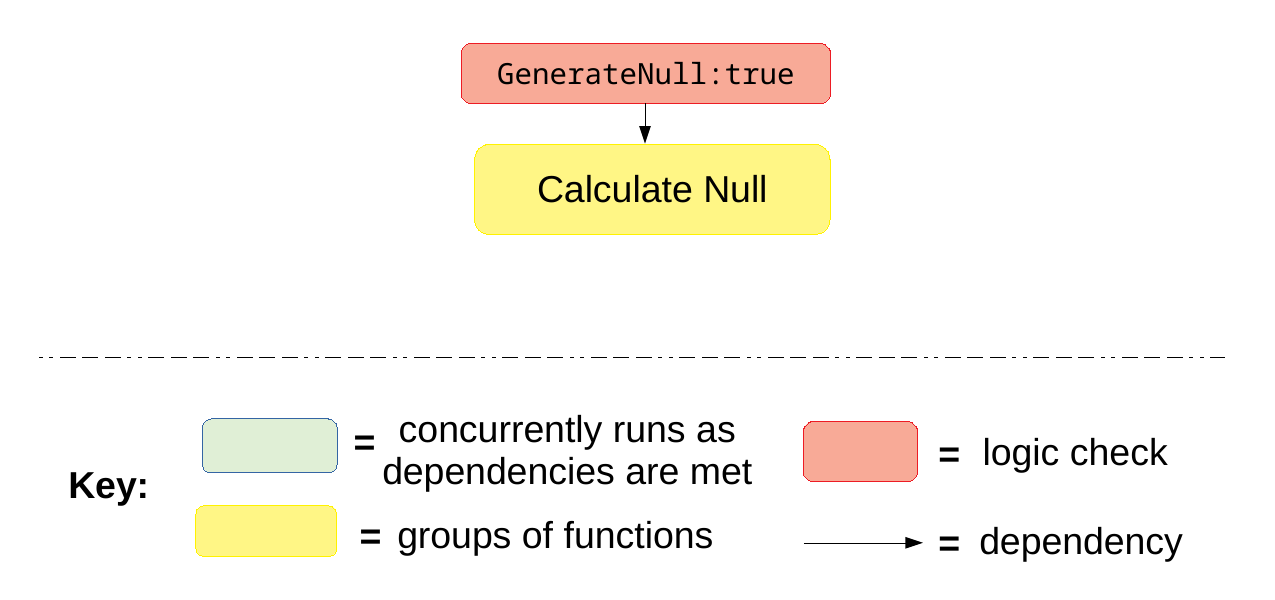

GenerateNull:true
Calculate Null
concurrently runs as dependencies are met
=
logic check
=
Key:
groups of functions
=
dependency
=